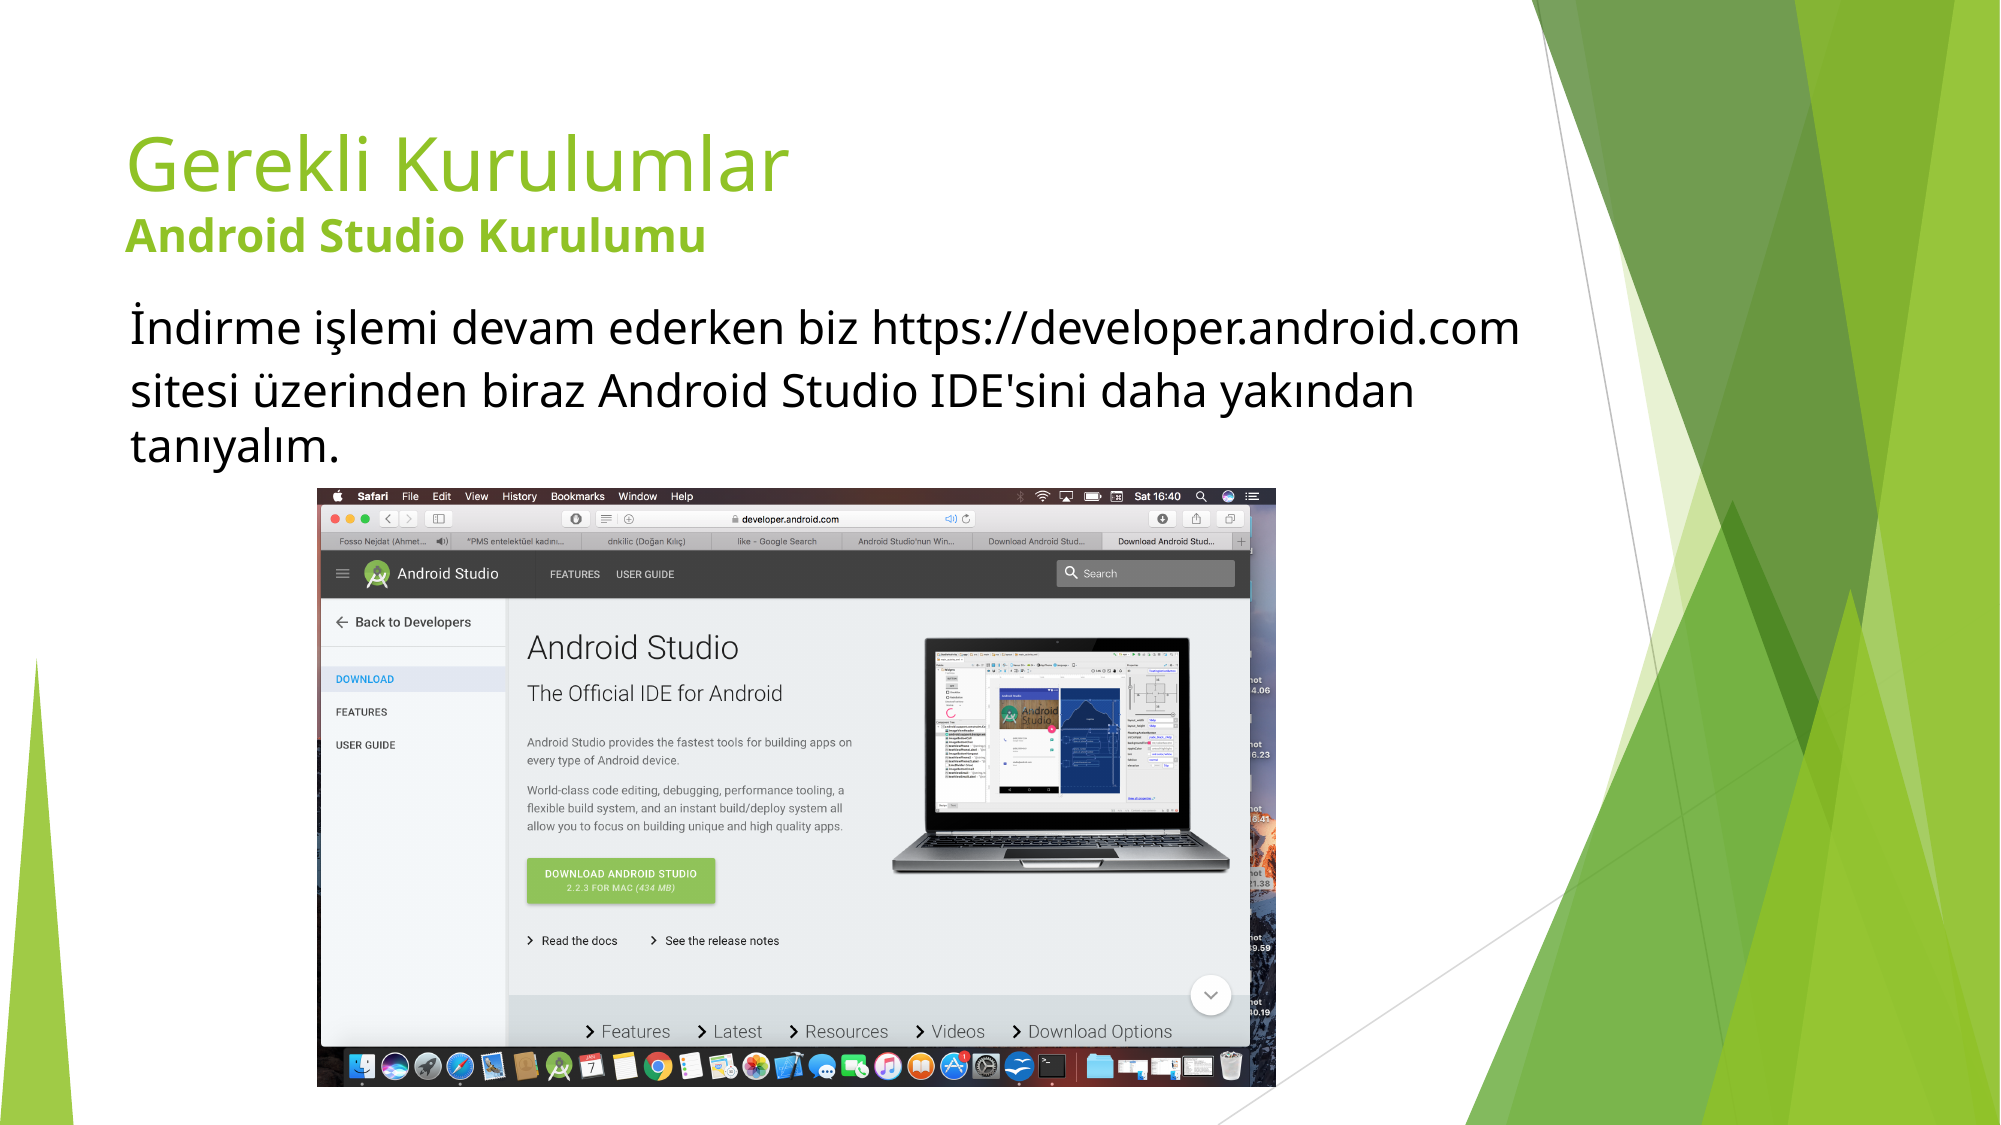

# Gerekli Kurulumlar Android Studio Kurulumu
İndirme işlemi devam ederken biz https://developer.android.com sitesi üzerinden biraz Android Studio IDE'sini daha yakından tanıyalım.